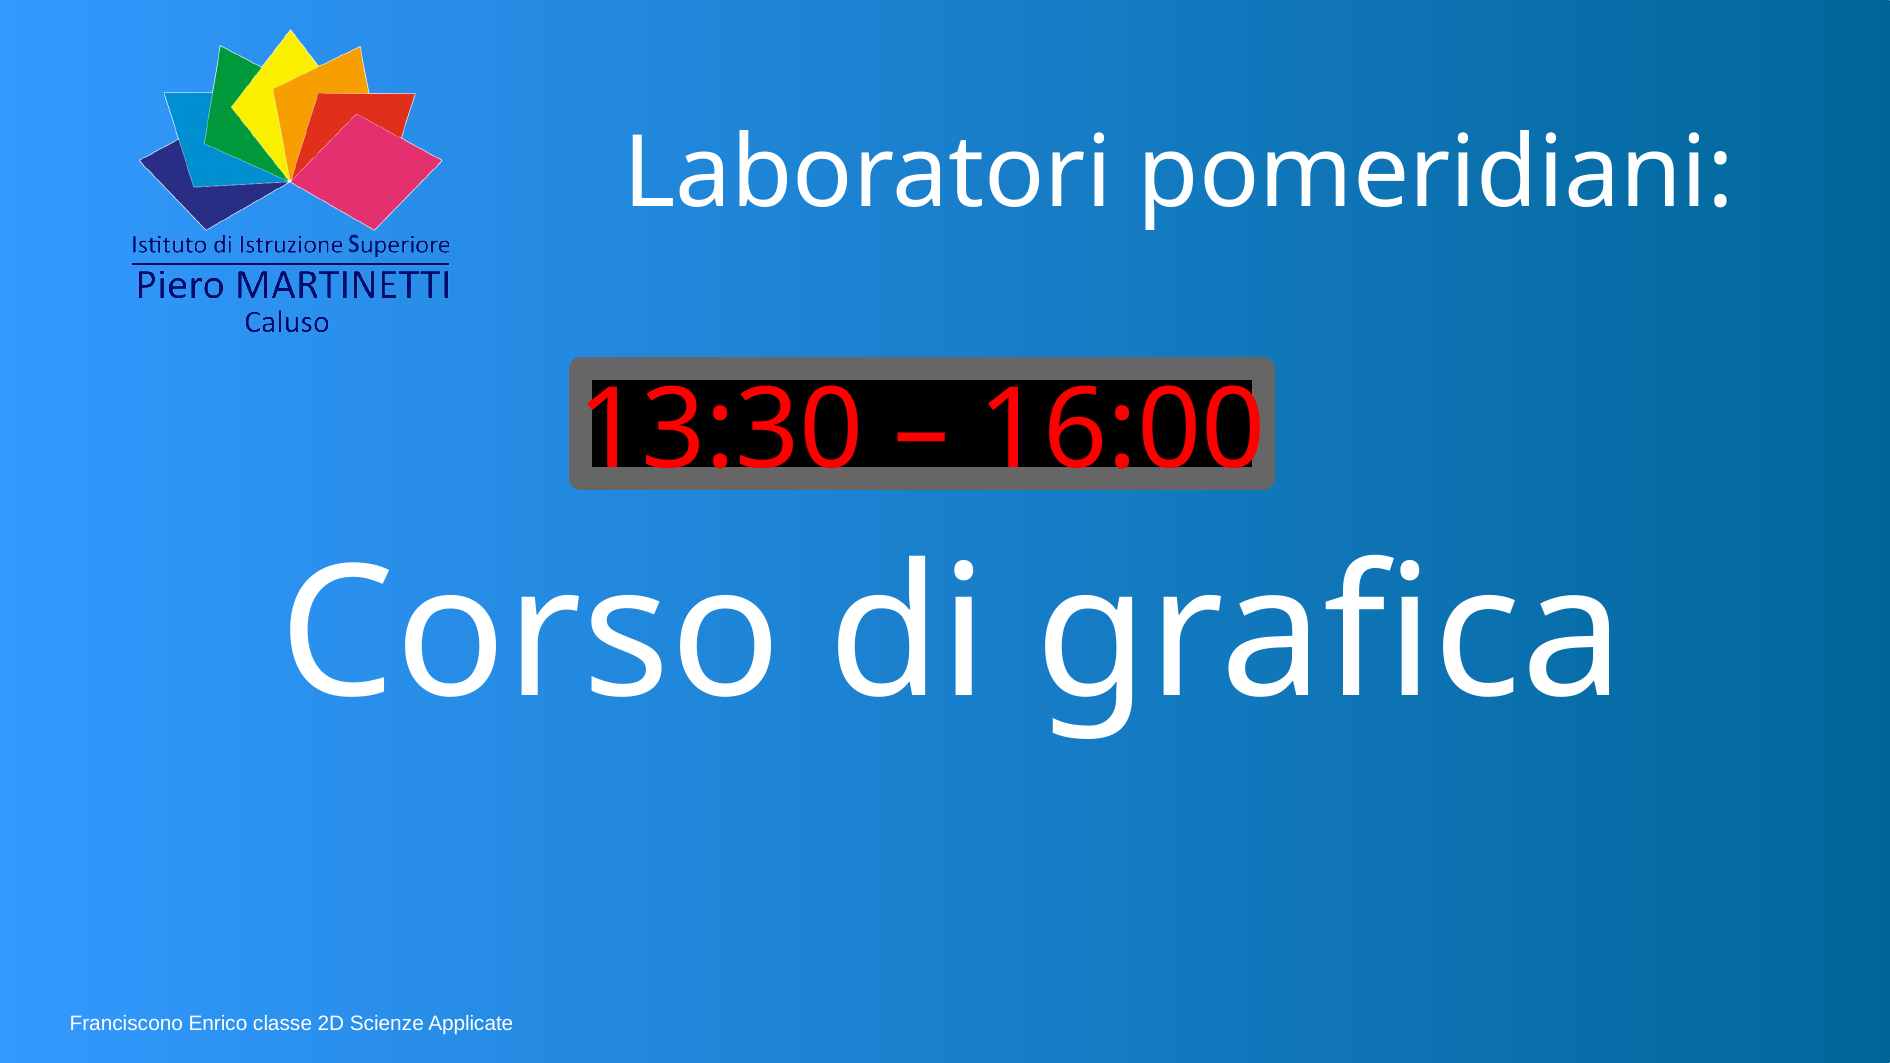

Laboratori pomeridiani:
13:30 – 16:00
Corso di grafica
Franciscono Enrico classe 2D Scienze Applicate